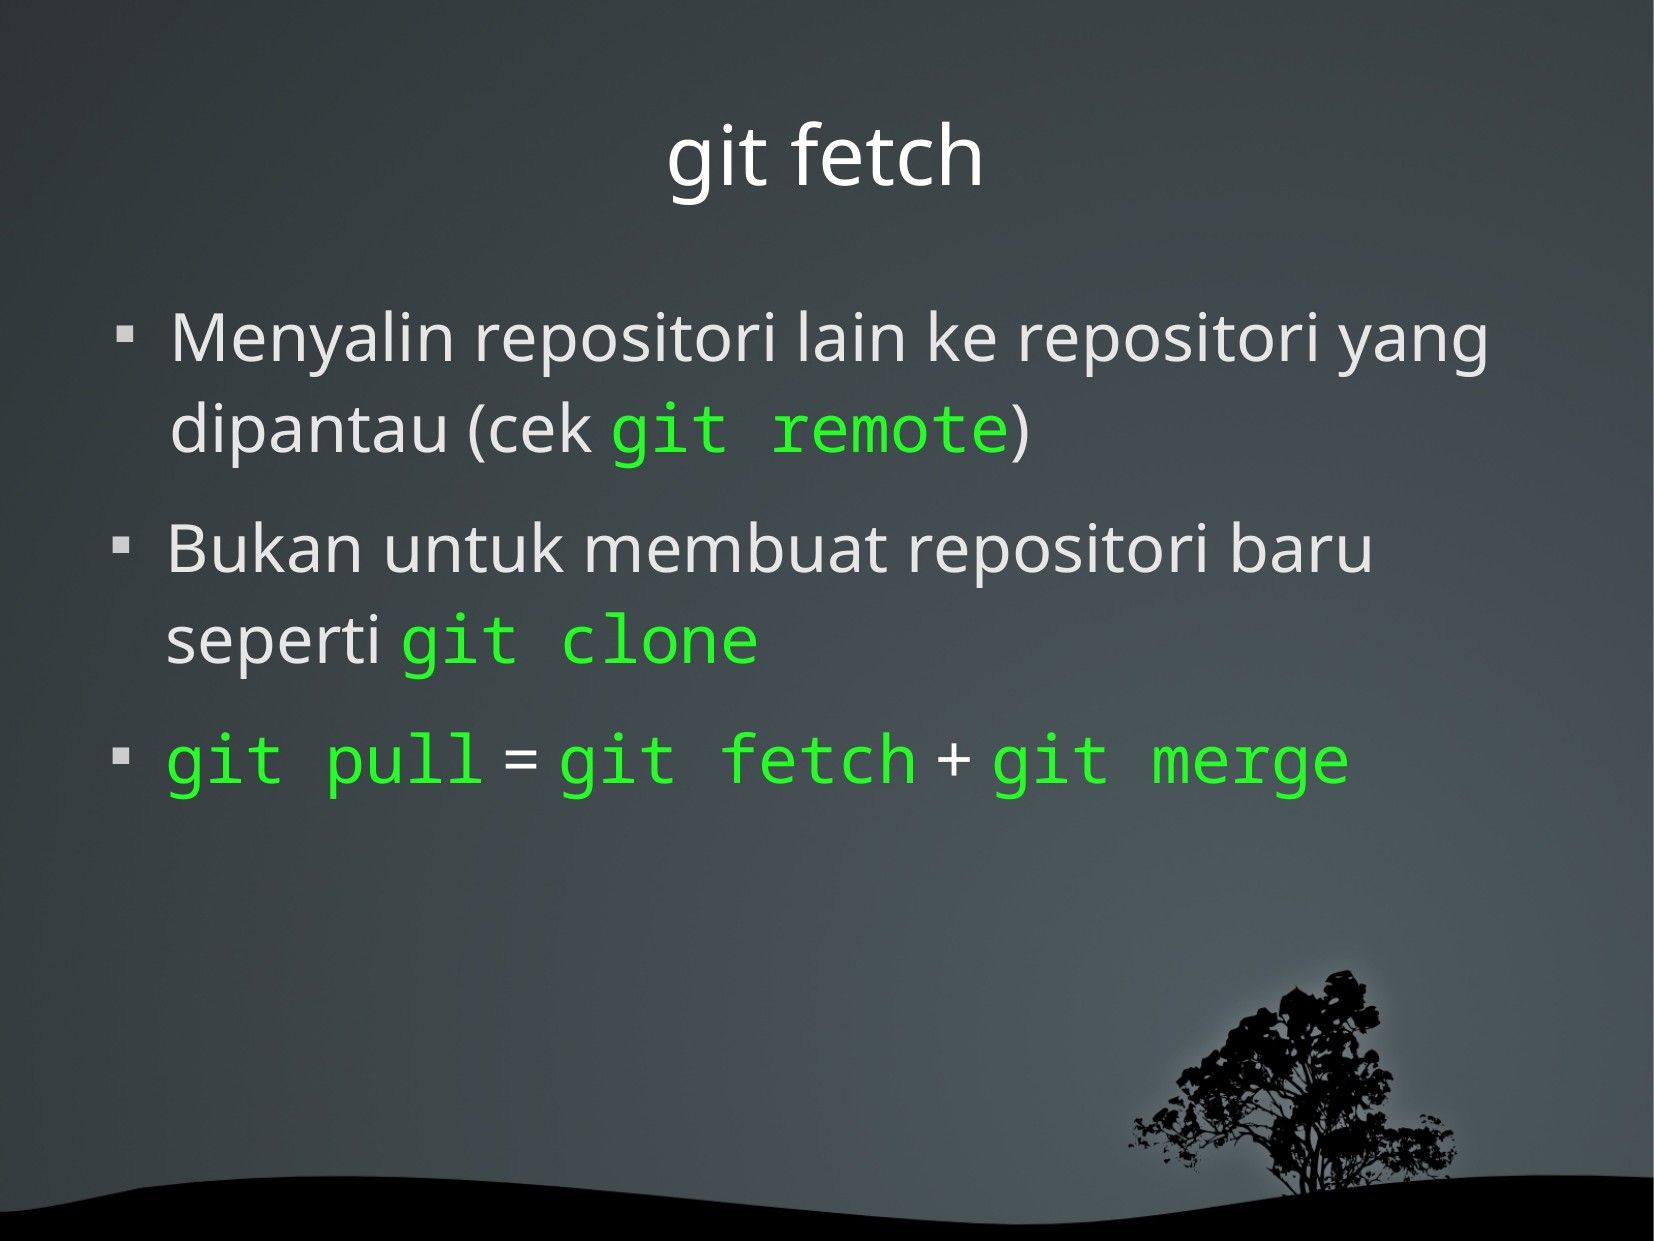

# git fetch
Menyalin repositori lain ke repositori yang dipantau (cek git remote)
Bukan untuk membuat repositori baru seperti git clone
git pull = git fetch + git merge